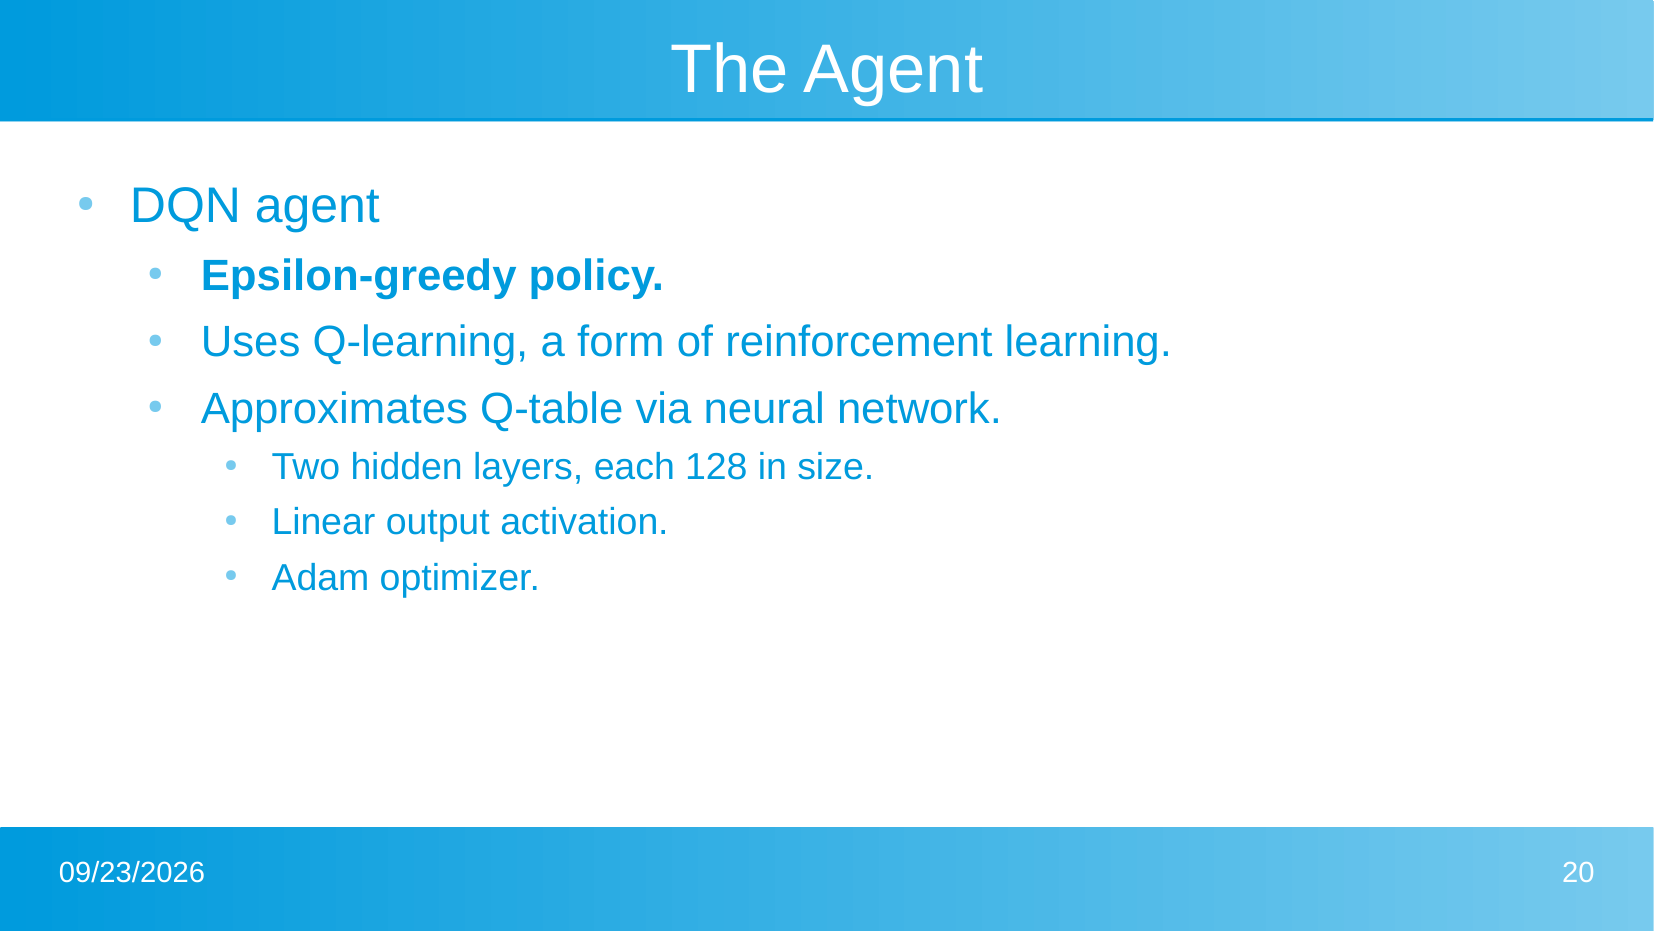

# The Agent
DQN agent
Epsilon-greedy policy.
Uses Q-learning, a form of reinforcement learning.
Approximates Q-table via neural network.
Two hidden layers, each 128 in size.
Linear output activation.
Adam optimizer.
20